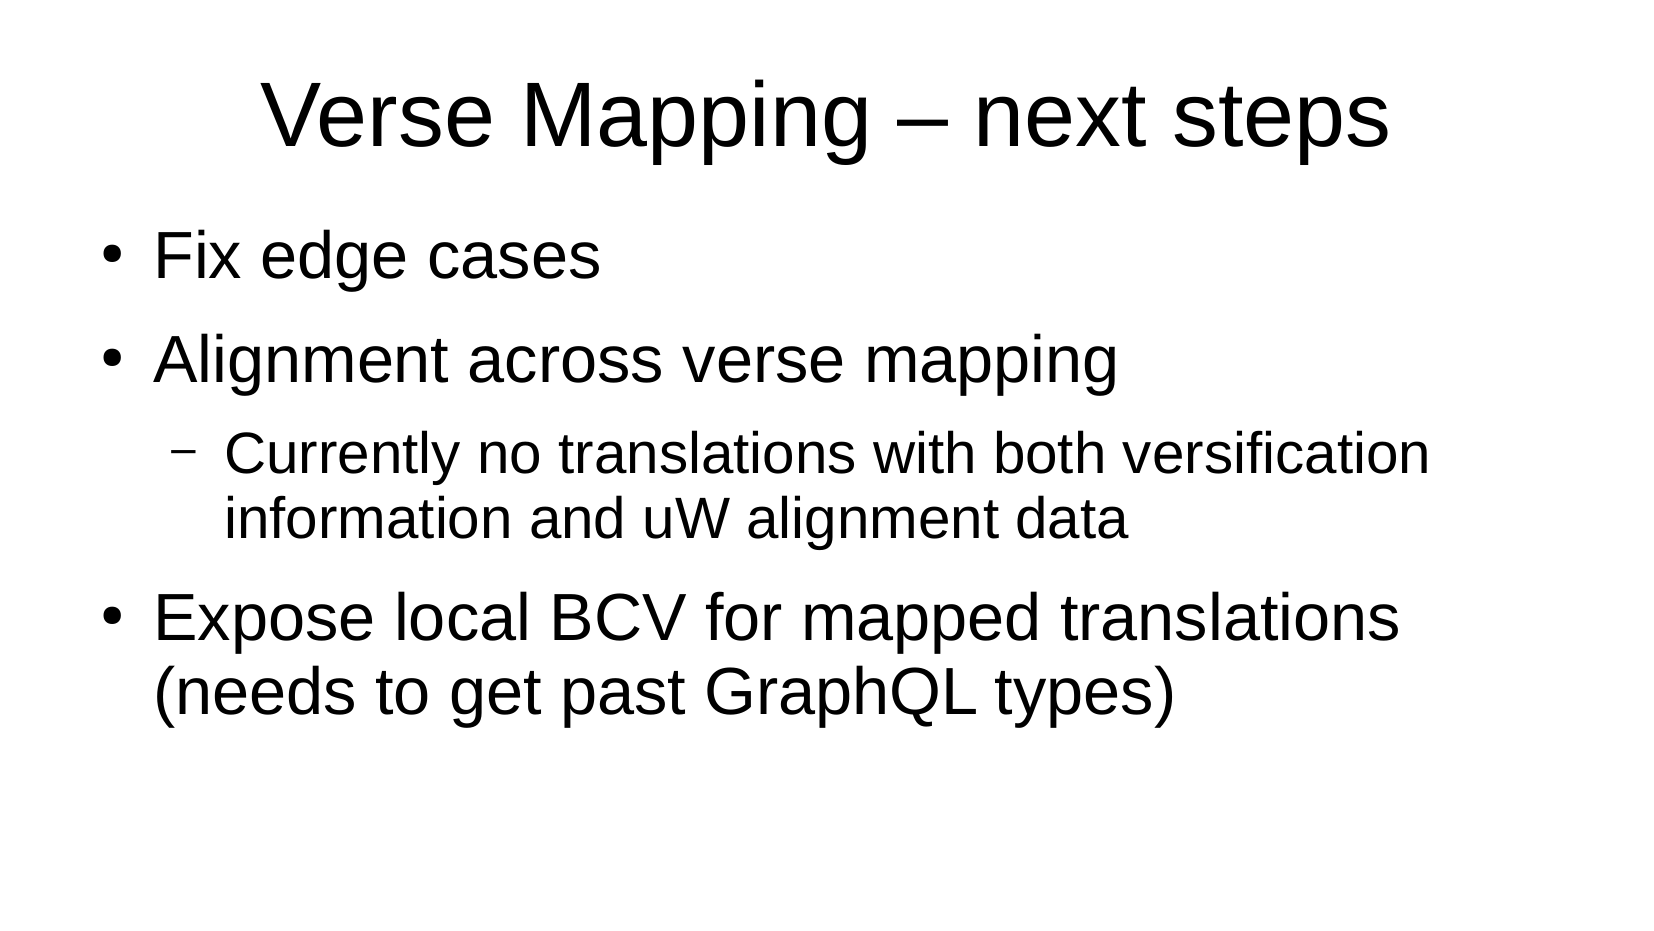

# Verse Mapping – next steps
Fix edge cases
Alignment across verse mapping
Currently no translations with both versification information and uW alignment data
Expose local BCV for mapped translations (needs to get past GraphQL types)